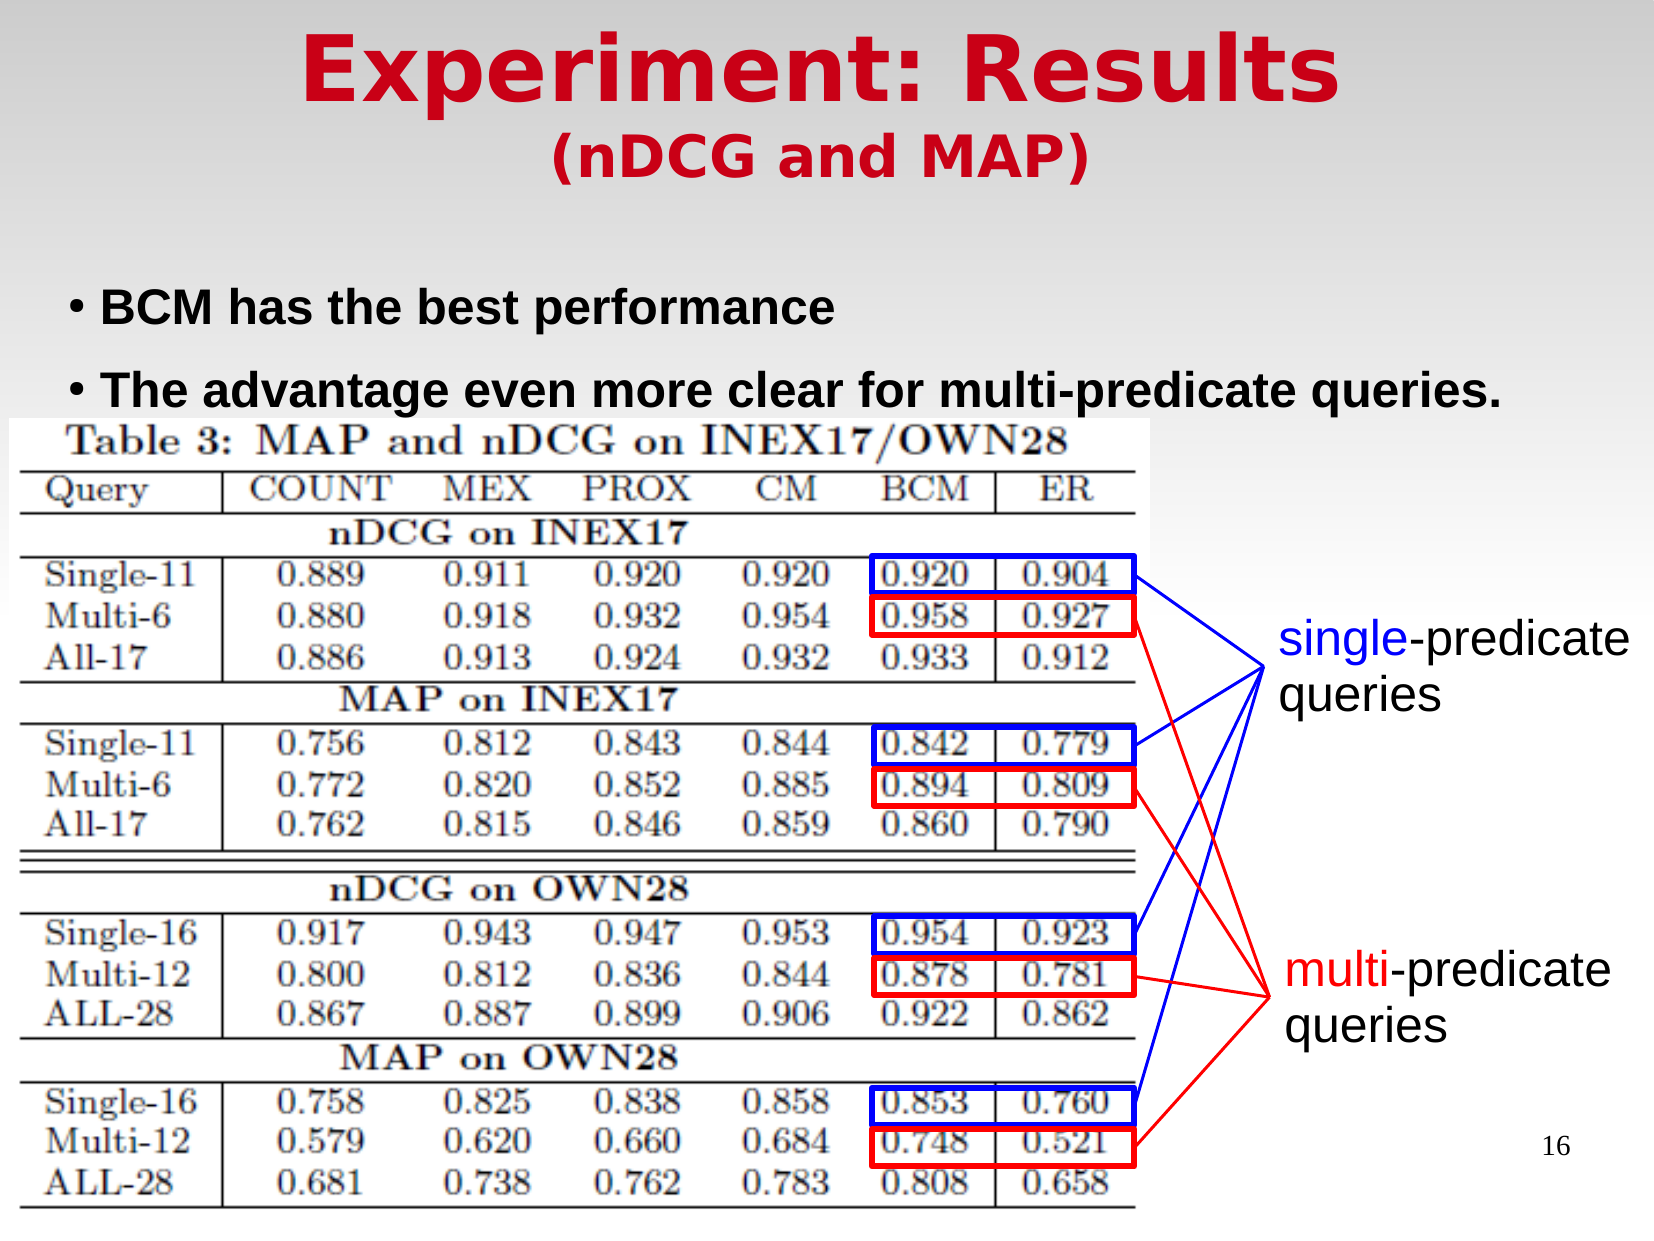

# Experiment: Results (nDCG and MAP)
 BCM has the best performance
 The advantage even more clear for multi-predicate queries.
single-predicate
queries
multi-predicate
queries
16